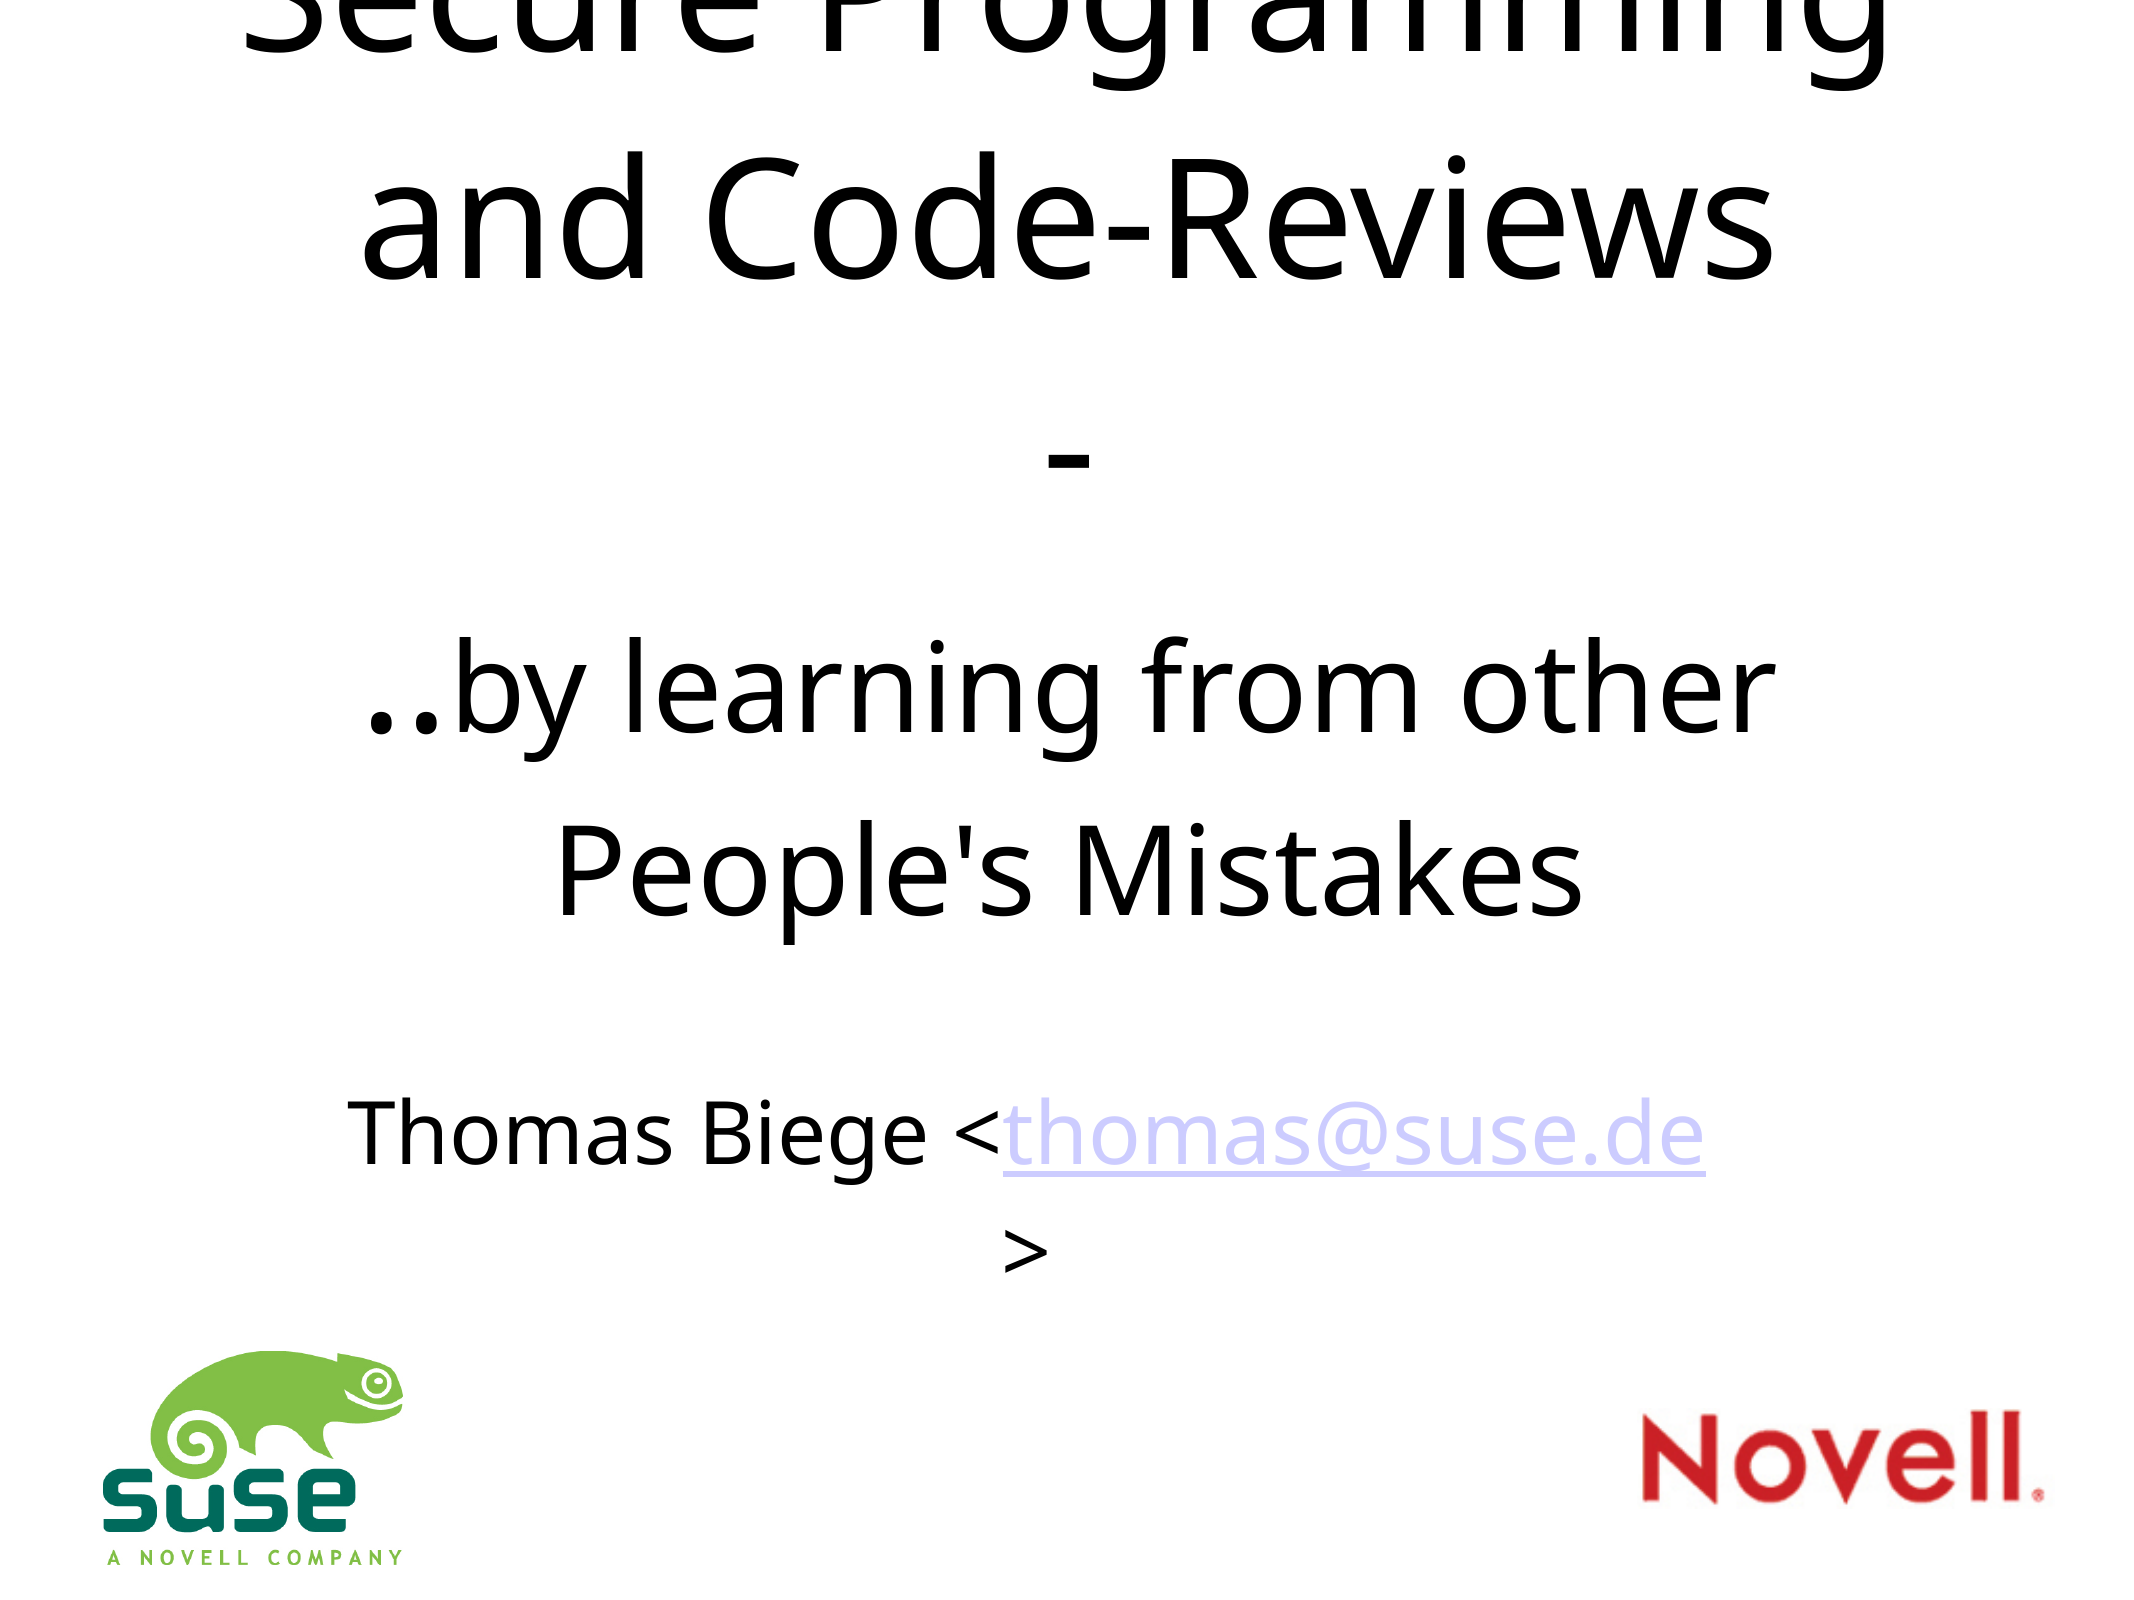

# Secure Programming and Code-Reviews - ..by learning from other People's Mistakes
Thomas Biege <thomas@suse.de>